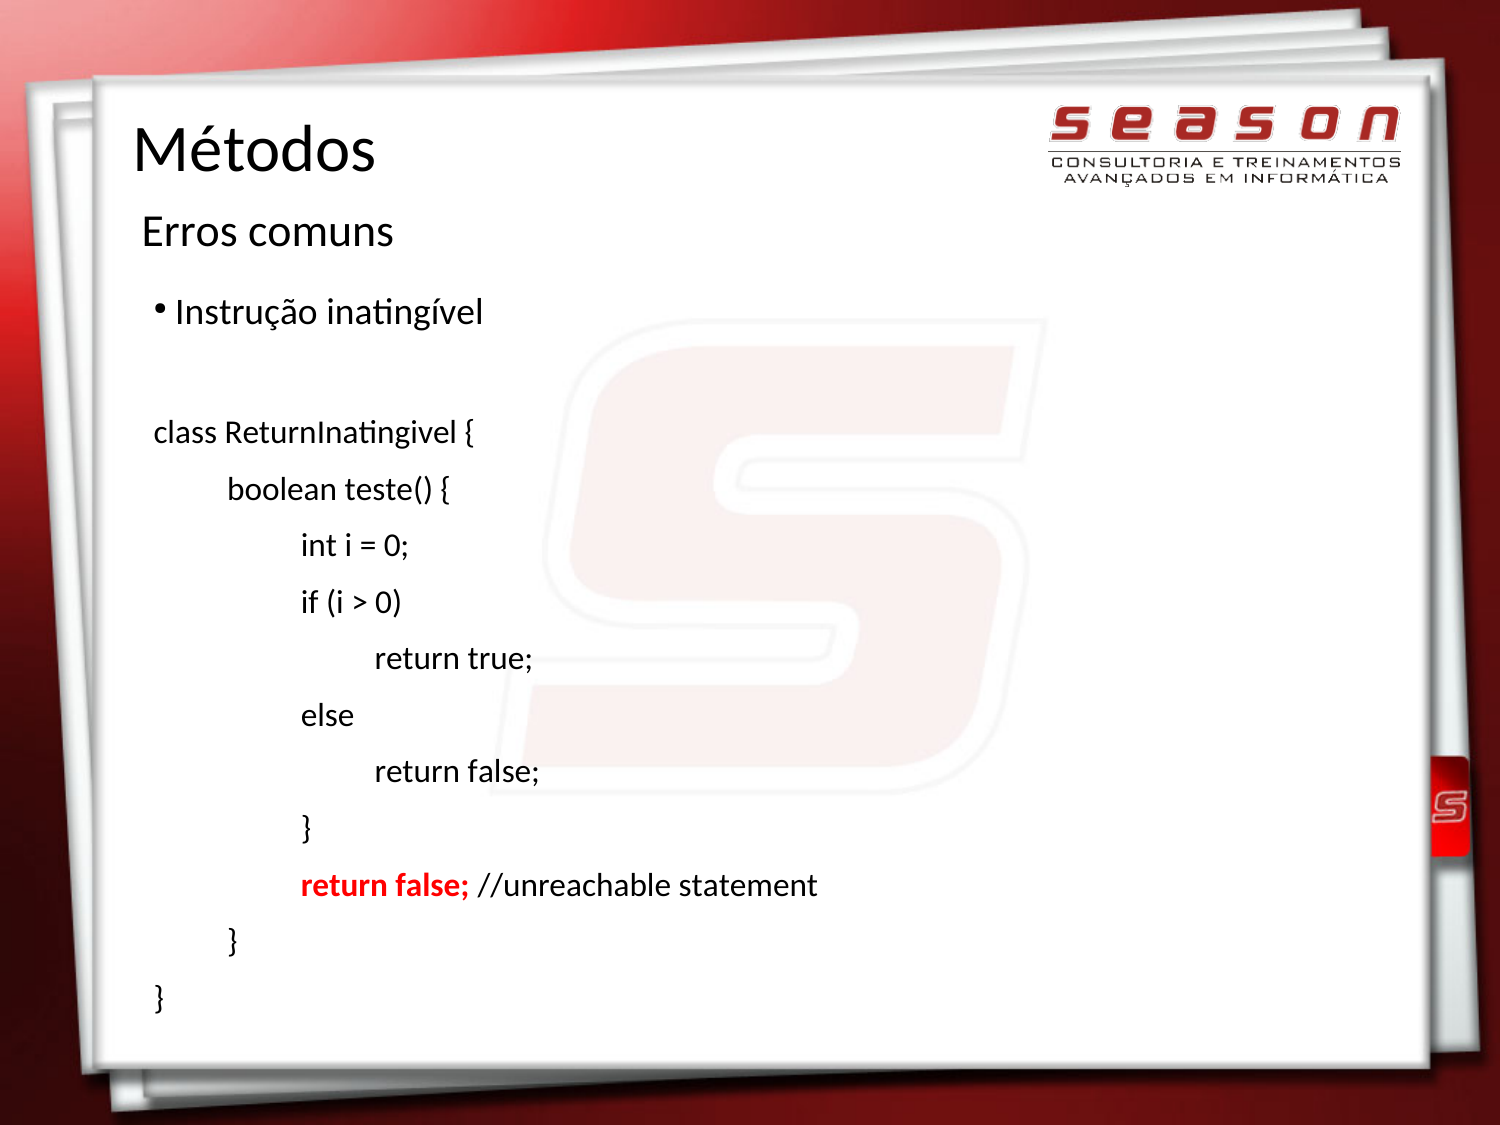

# Métodos
Erros comuns
 Instrução inatingível
class ReturnInatingivel {
	boolean teste() {
		int i = 0;
		if (i > 0)
			return true;
		else
			return false;
		}
		return false; //unreachable statement
	}
}